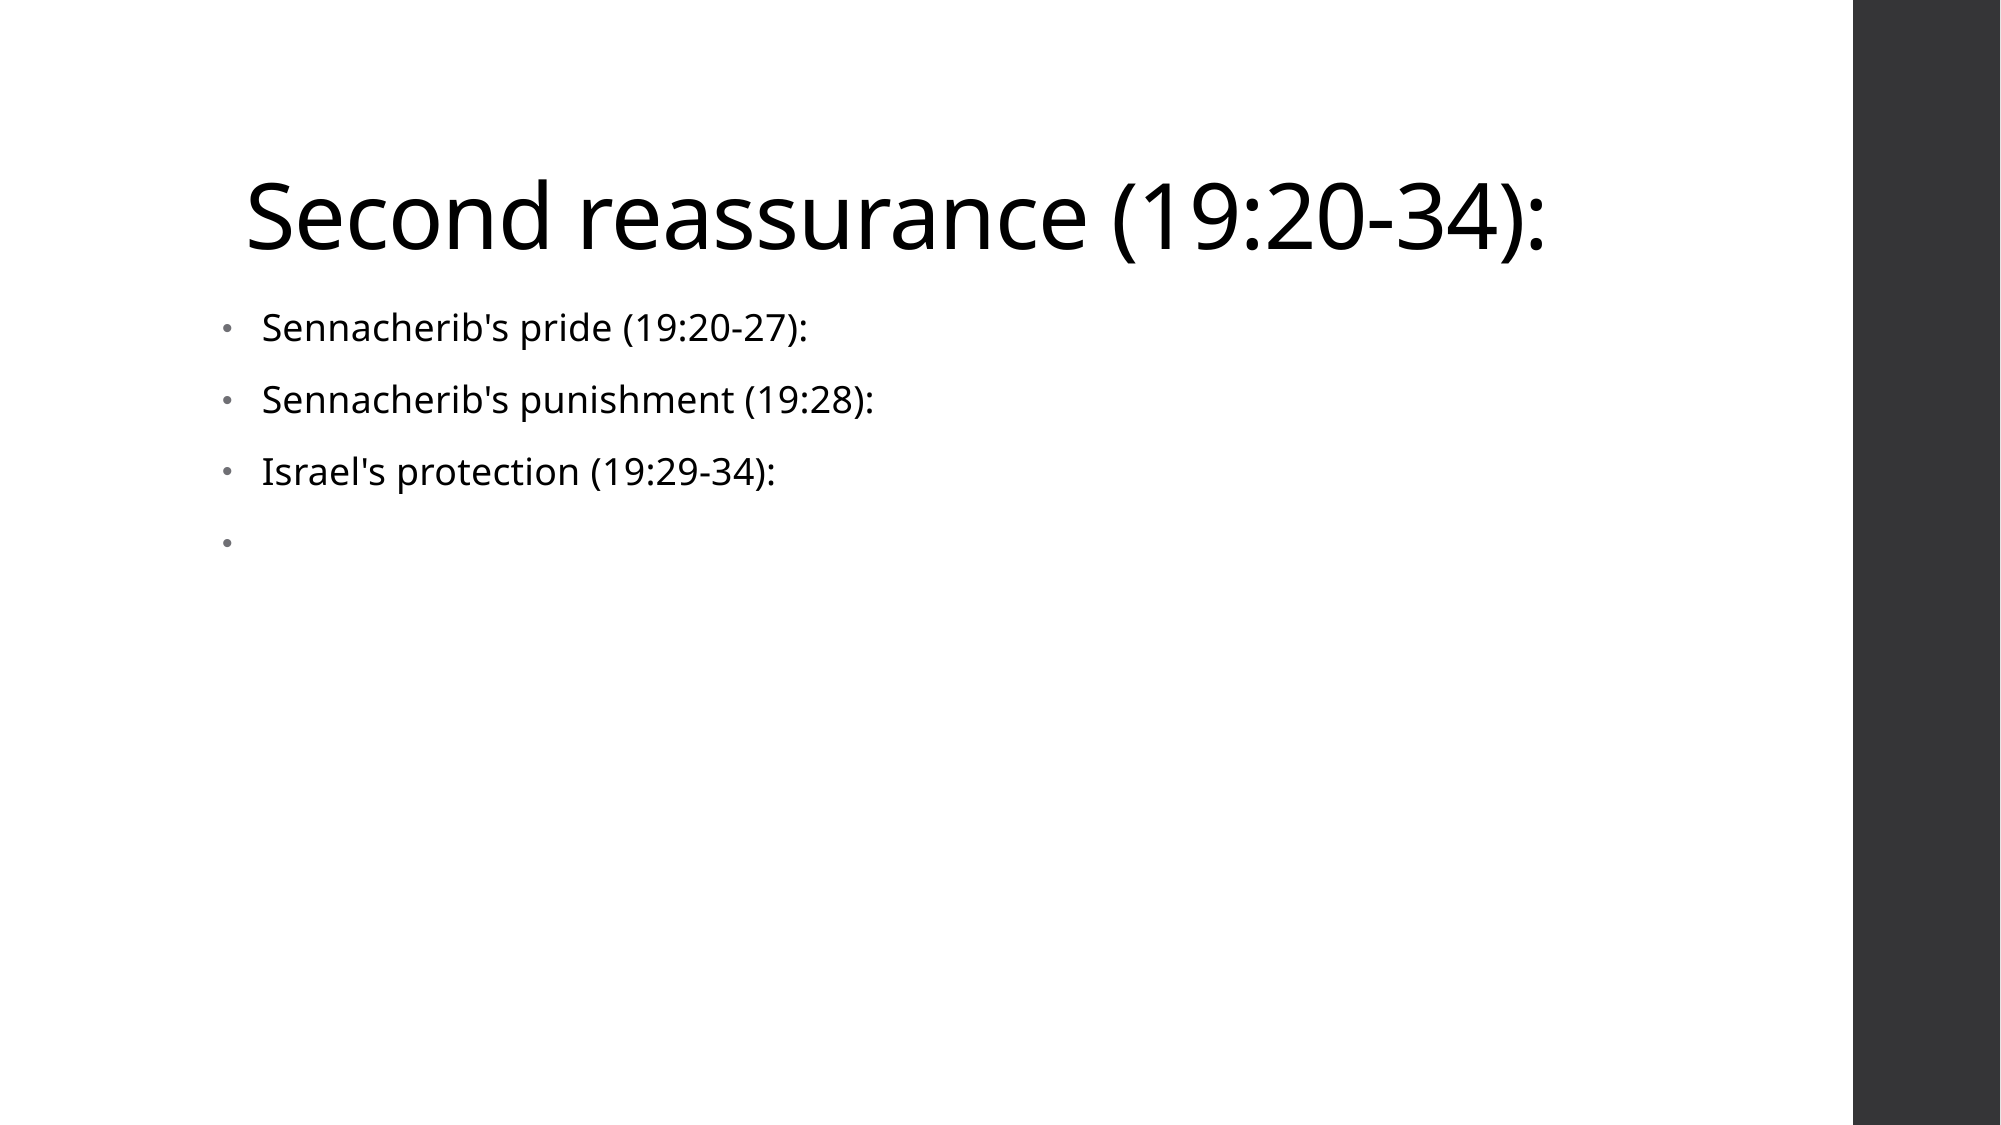

# Second reassurance (19:20-34):
 Sennacherib's pride (19:20-27):
 Sennacherib's punishment (19:28):
 Israel's protection (19:29-34):